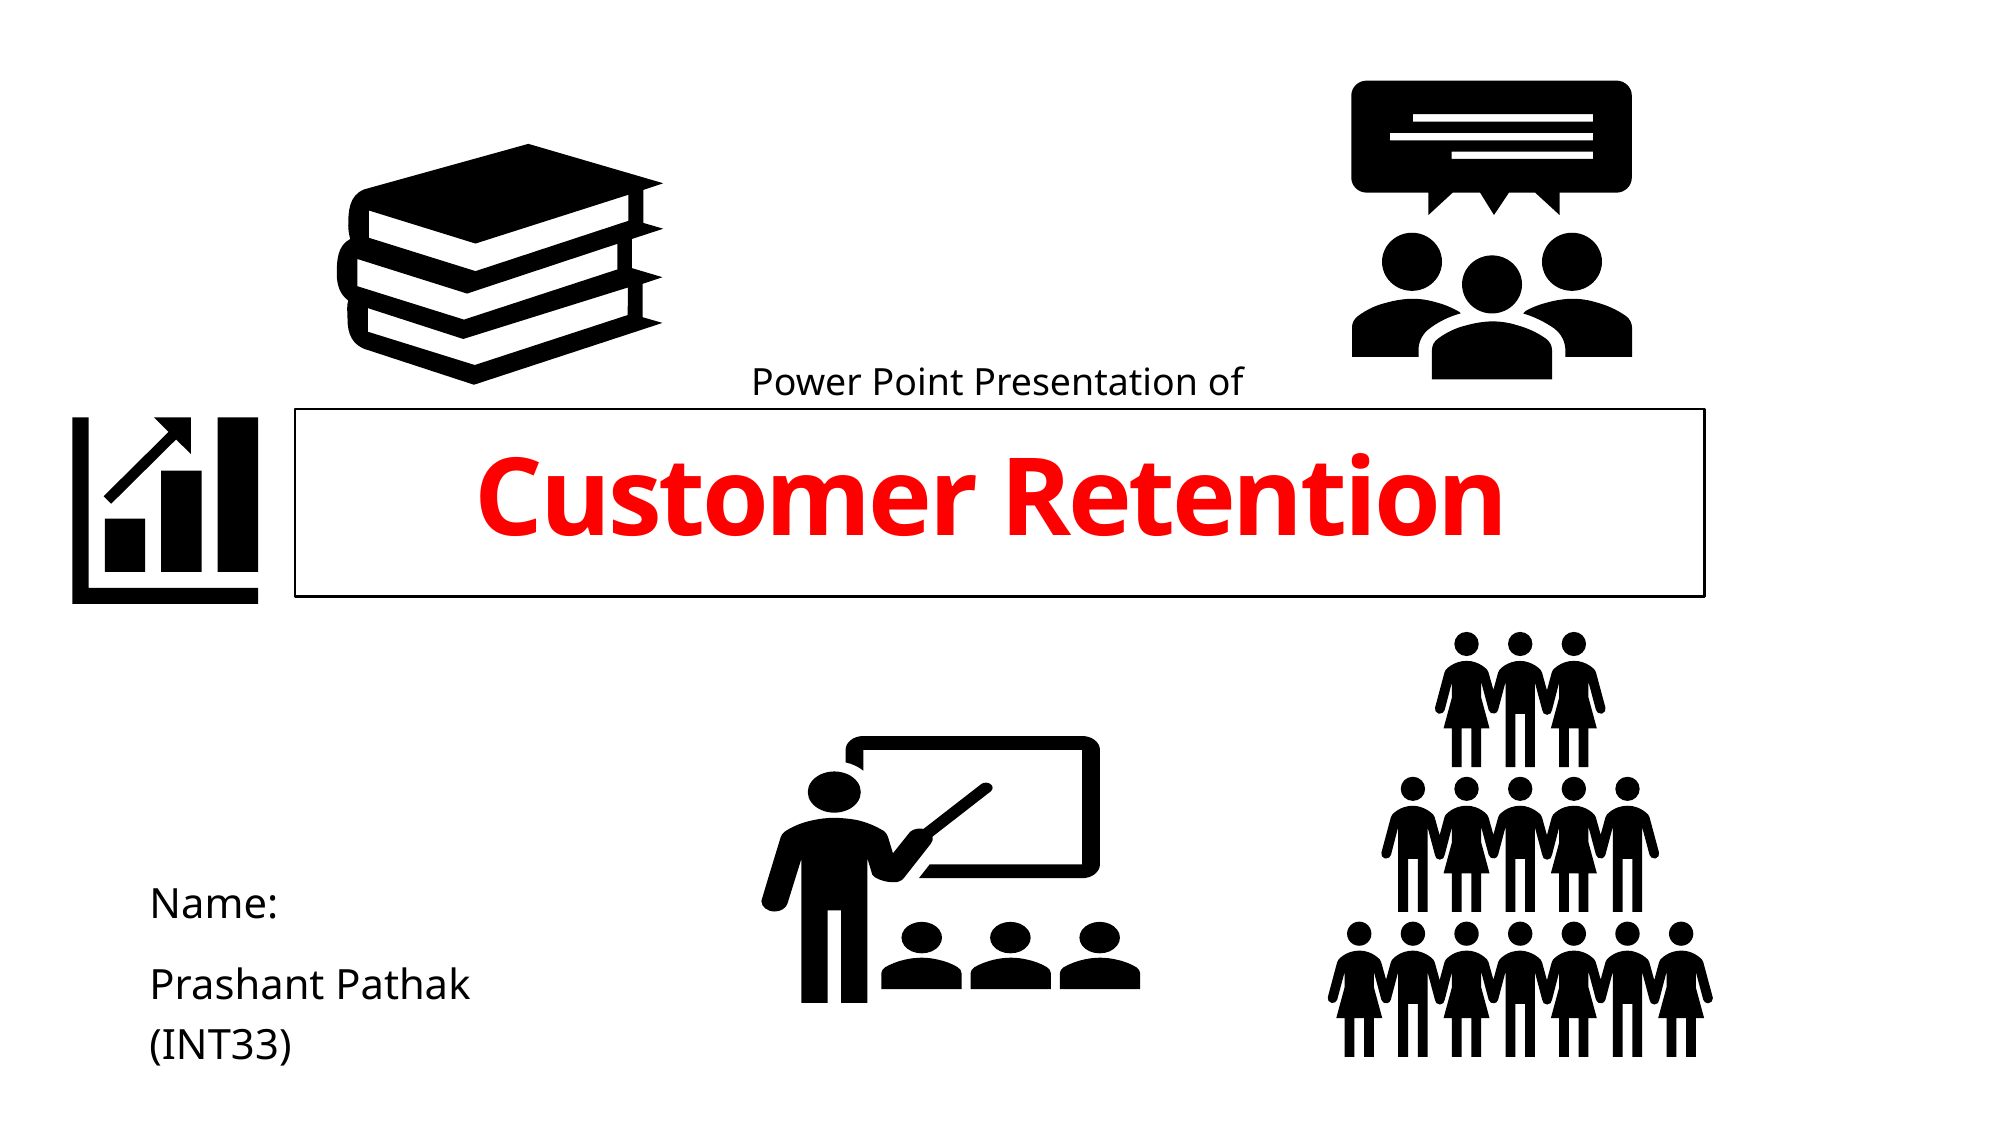

Power Point Presentation of
# Customer Retention
Name:
Prashant Pathak (INT33)